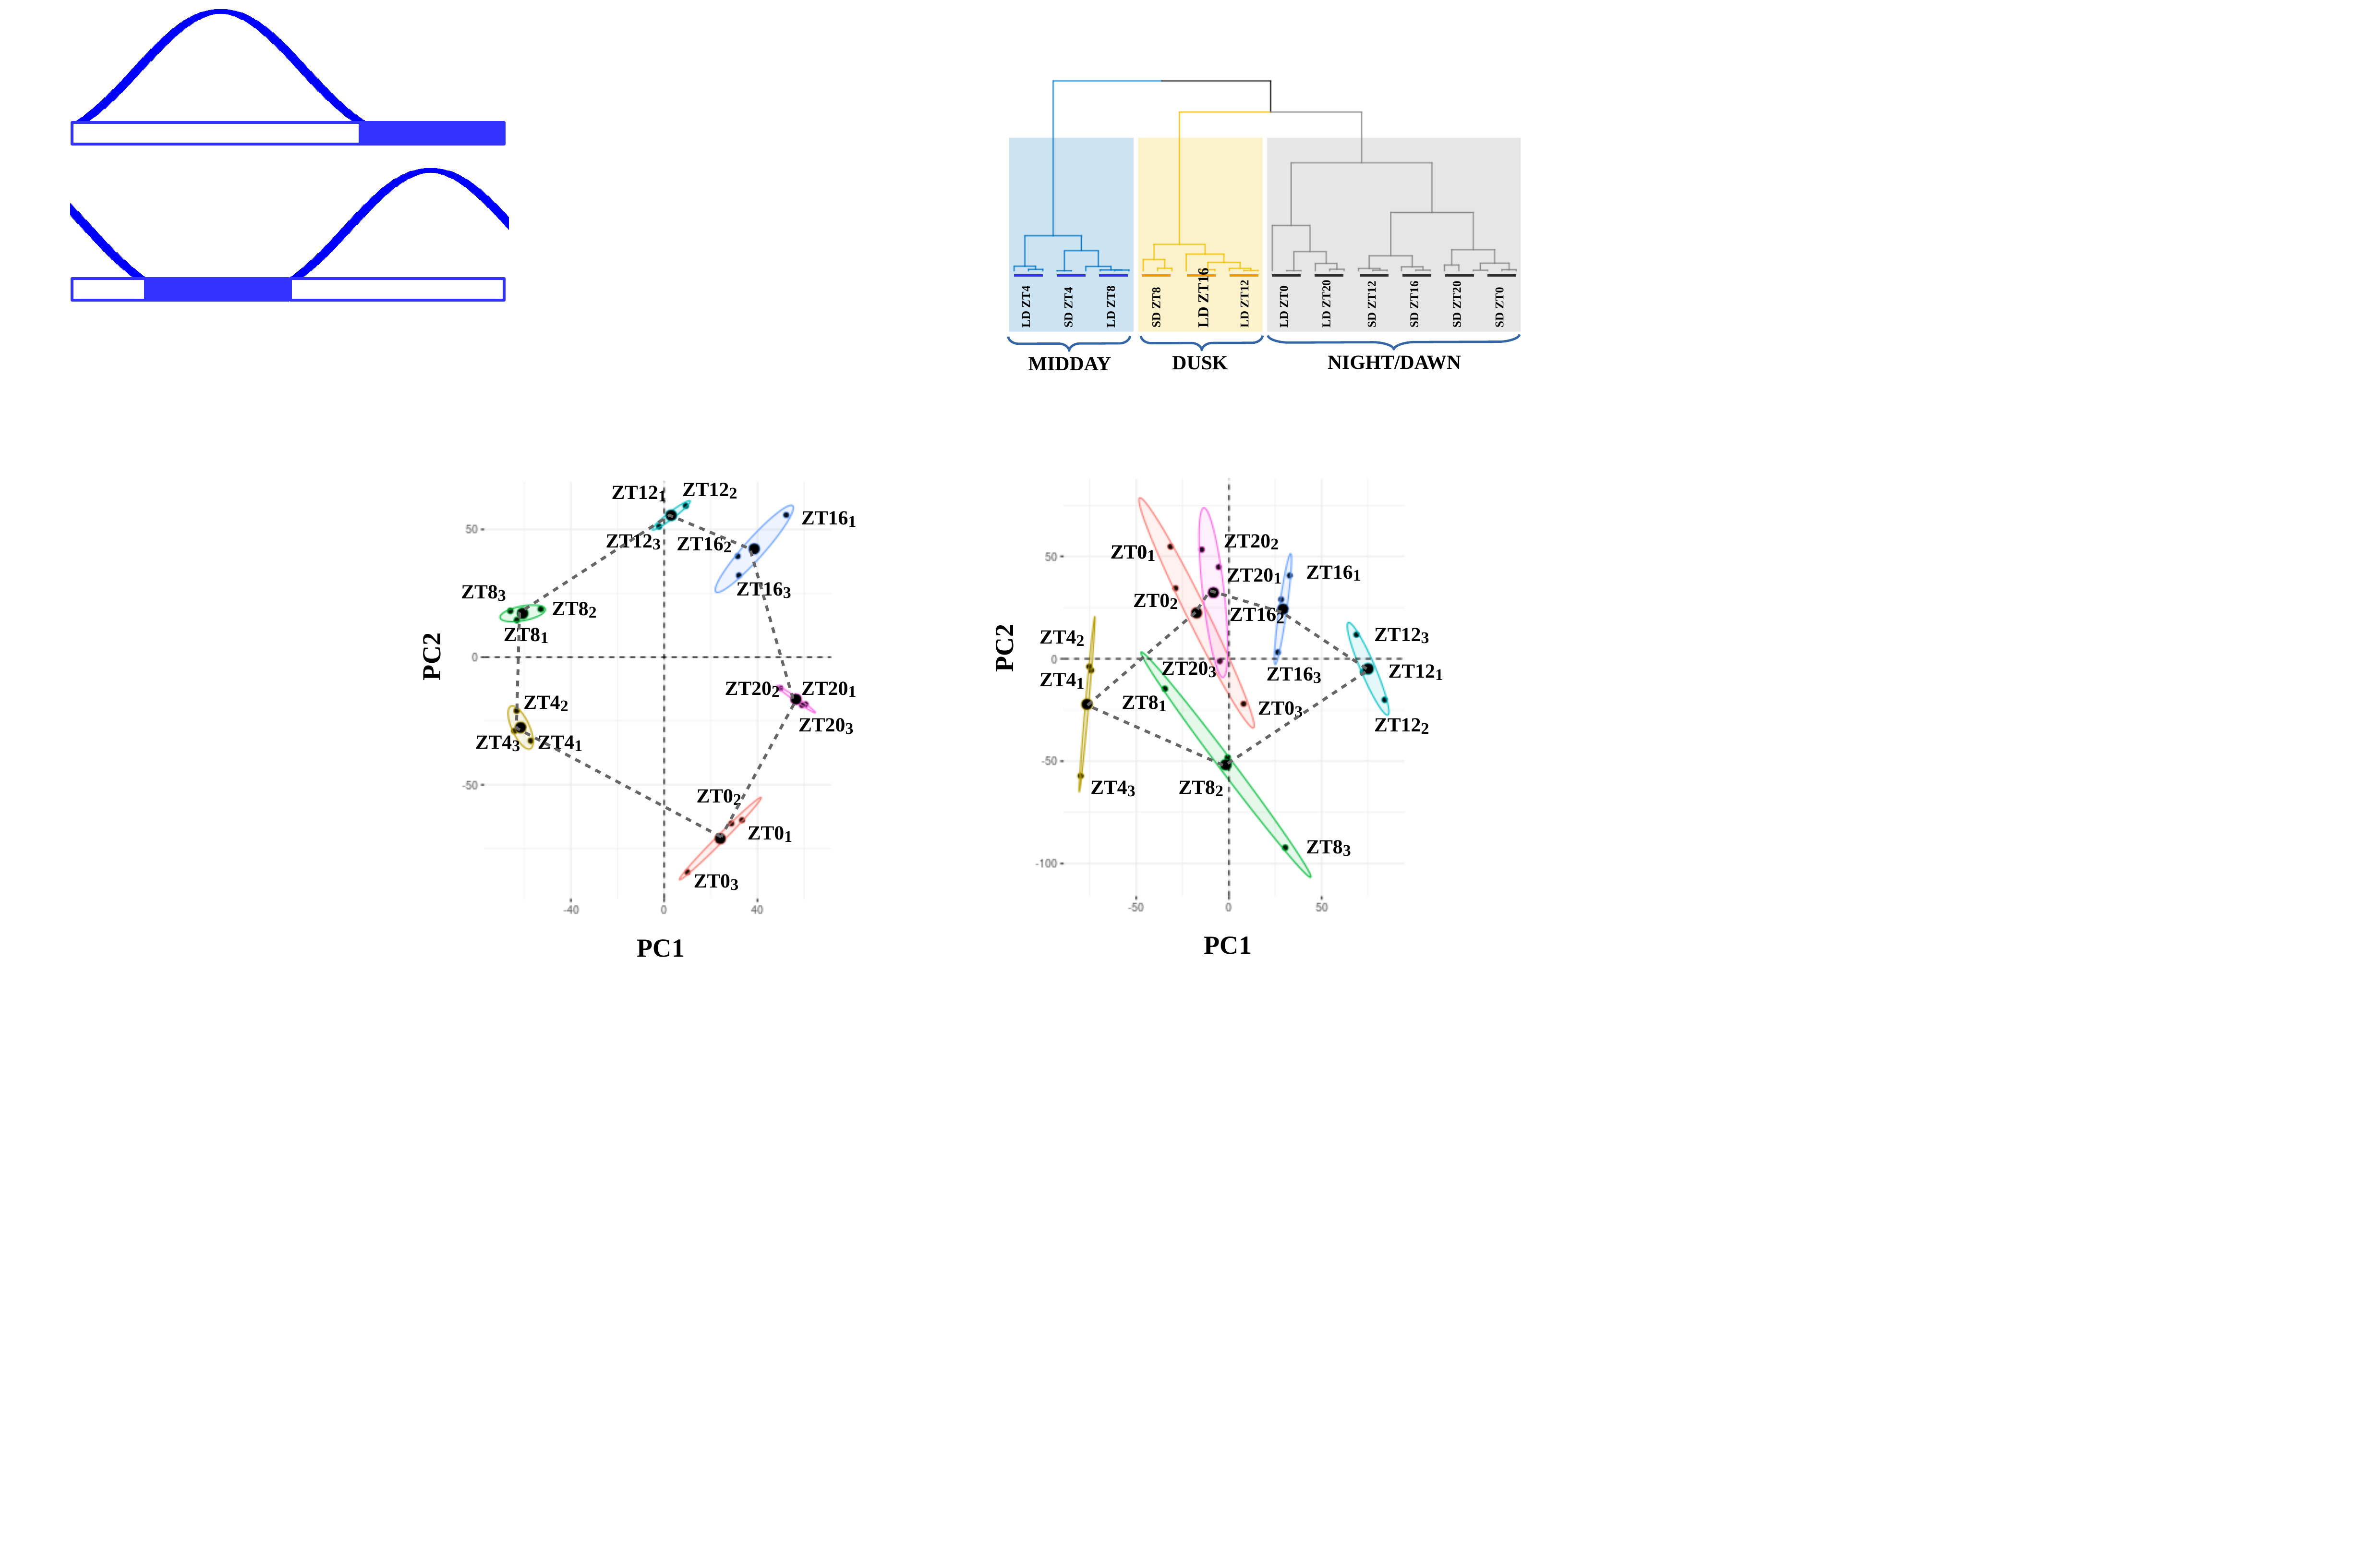

LD ZT16
LD ZT4
SD ZT4
LD ZT8
SD ZT8
LD ZT12
LD ZT0
LD ZT20
SD ZT12
SD ZT16
SD ZT20
SD ZT0
NIGHT/DAWN
DUSK
MIDDAY
ZT122
ZT121
ZT161
ZT123
ZT202
ZT162
ZT01
ZT01
ZT161
ZT201
ZT163
ZT83
ZT02
ZT82
PC2
ZT162
PC2
ZT81
ZT123
ZT42
ZT203
ZT121
ZT163
ZT41
ZT202
ZT201
ZT42
ZT81
ZT03
ZT203
ZT122
ZT43
ZT41
ZT43
ZT82
ZT02
ZT01
ZT83
ZT03
PC1
PC1